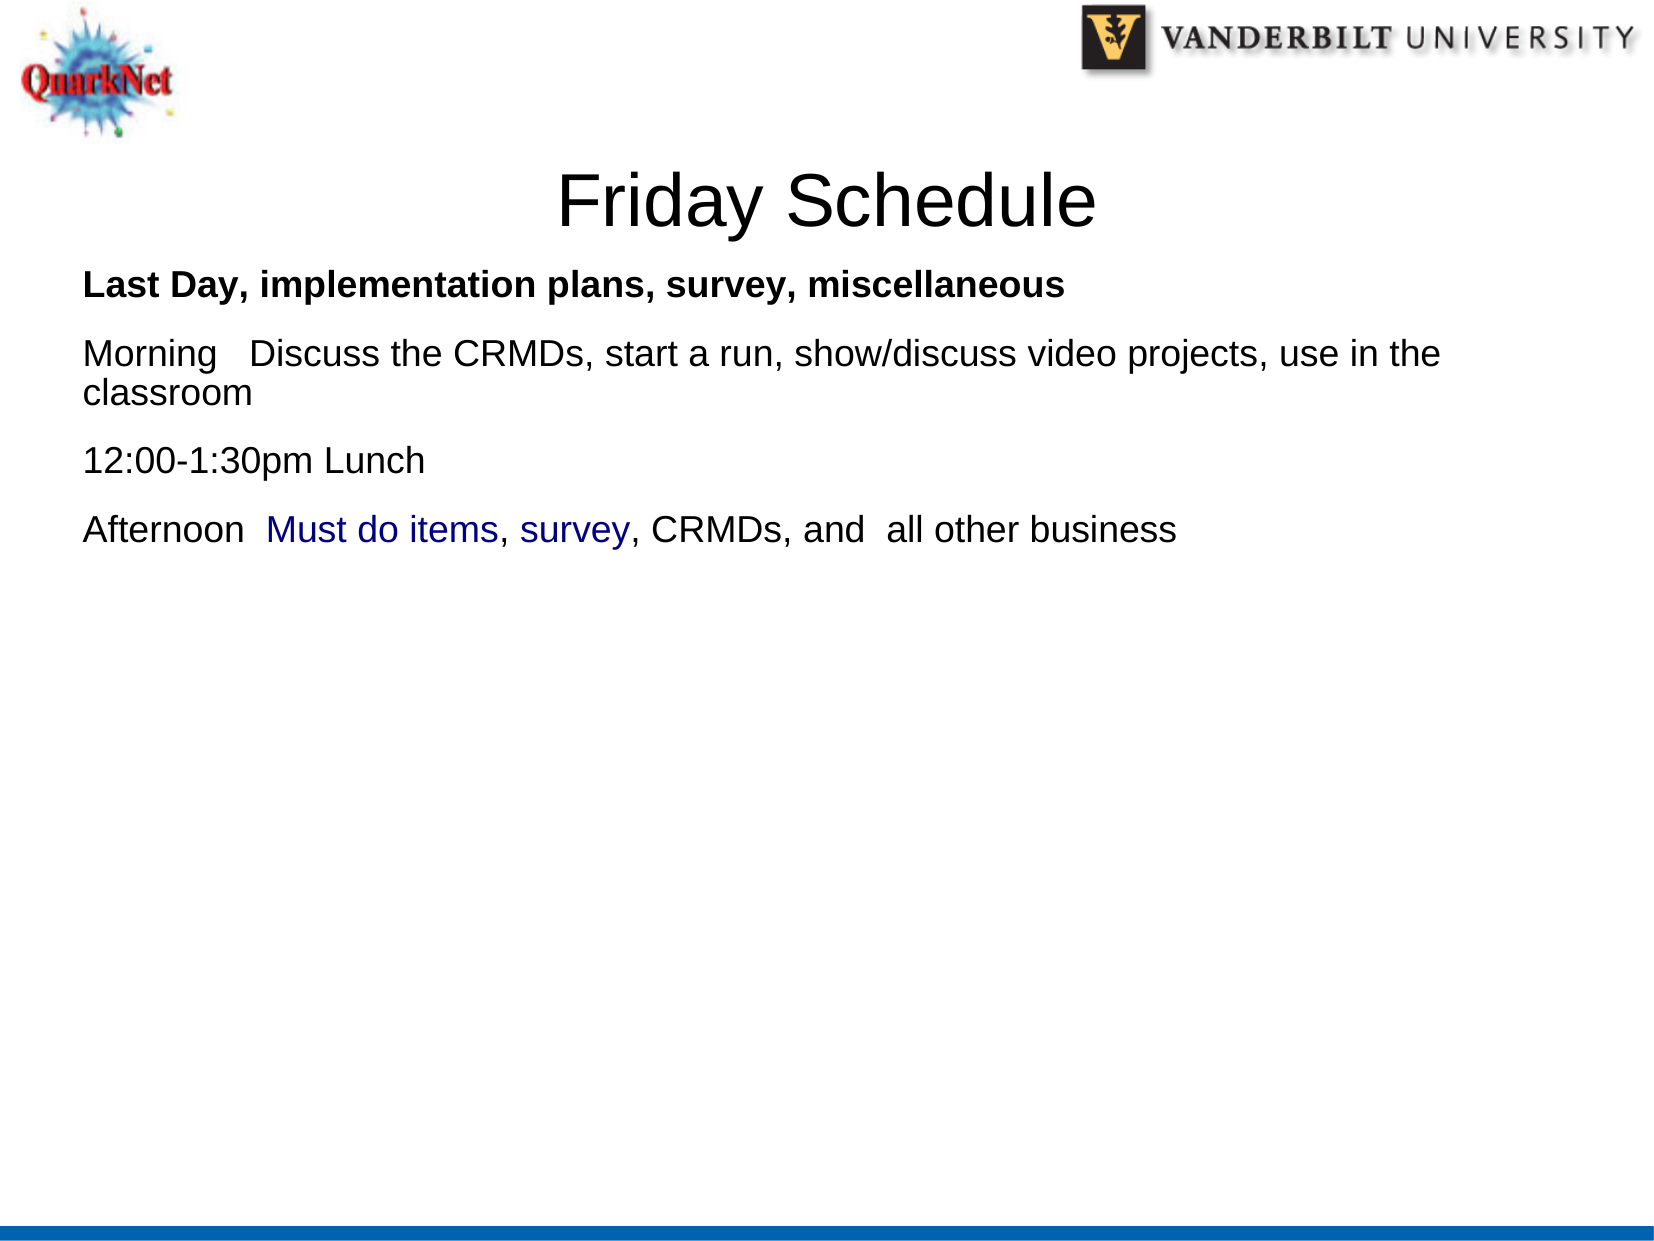

# Friday Schedule
Last Day, implementation plans, survey, miscellaneous
Morning Discuss the CRMDs, start a run, show/discuss video projects, use in the classroom
12:00-1:30pm Lunch
Afternoon Must do items, survey, CRMDs, and all other business